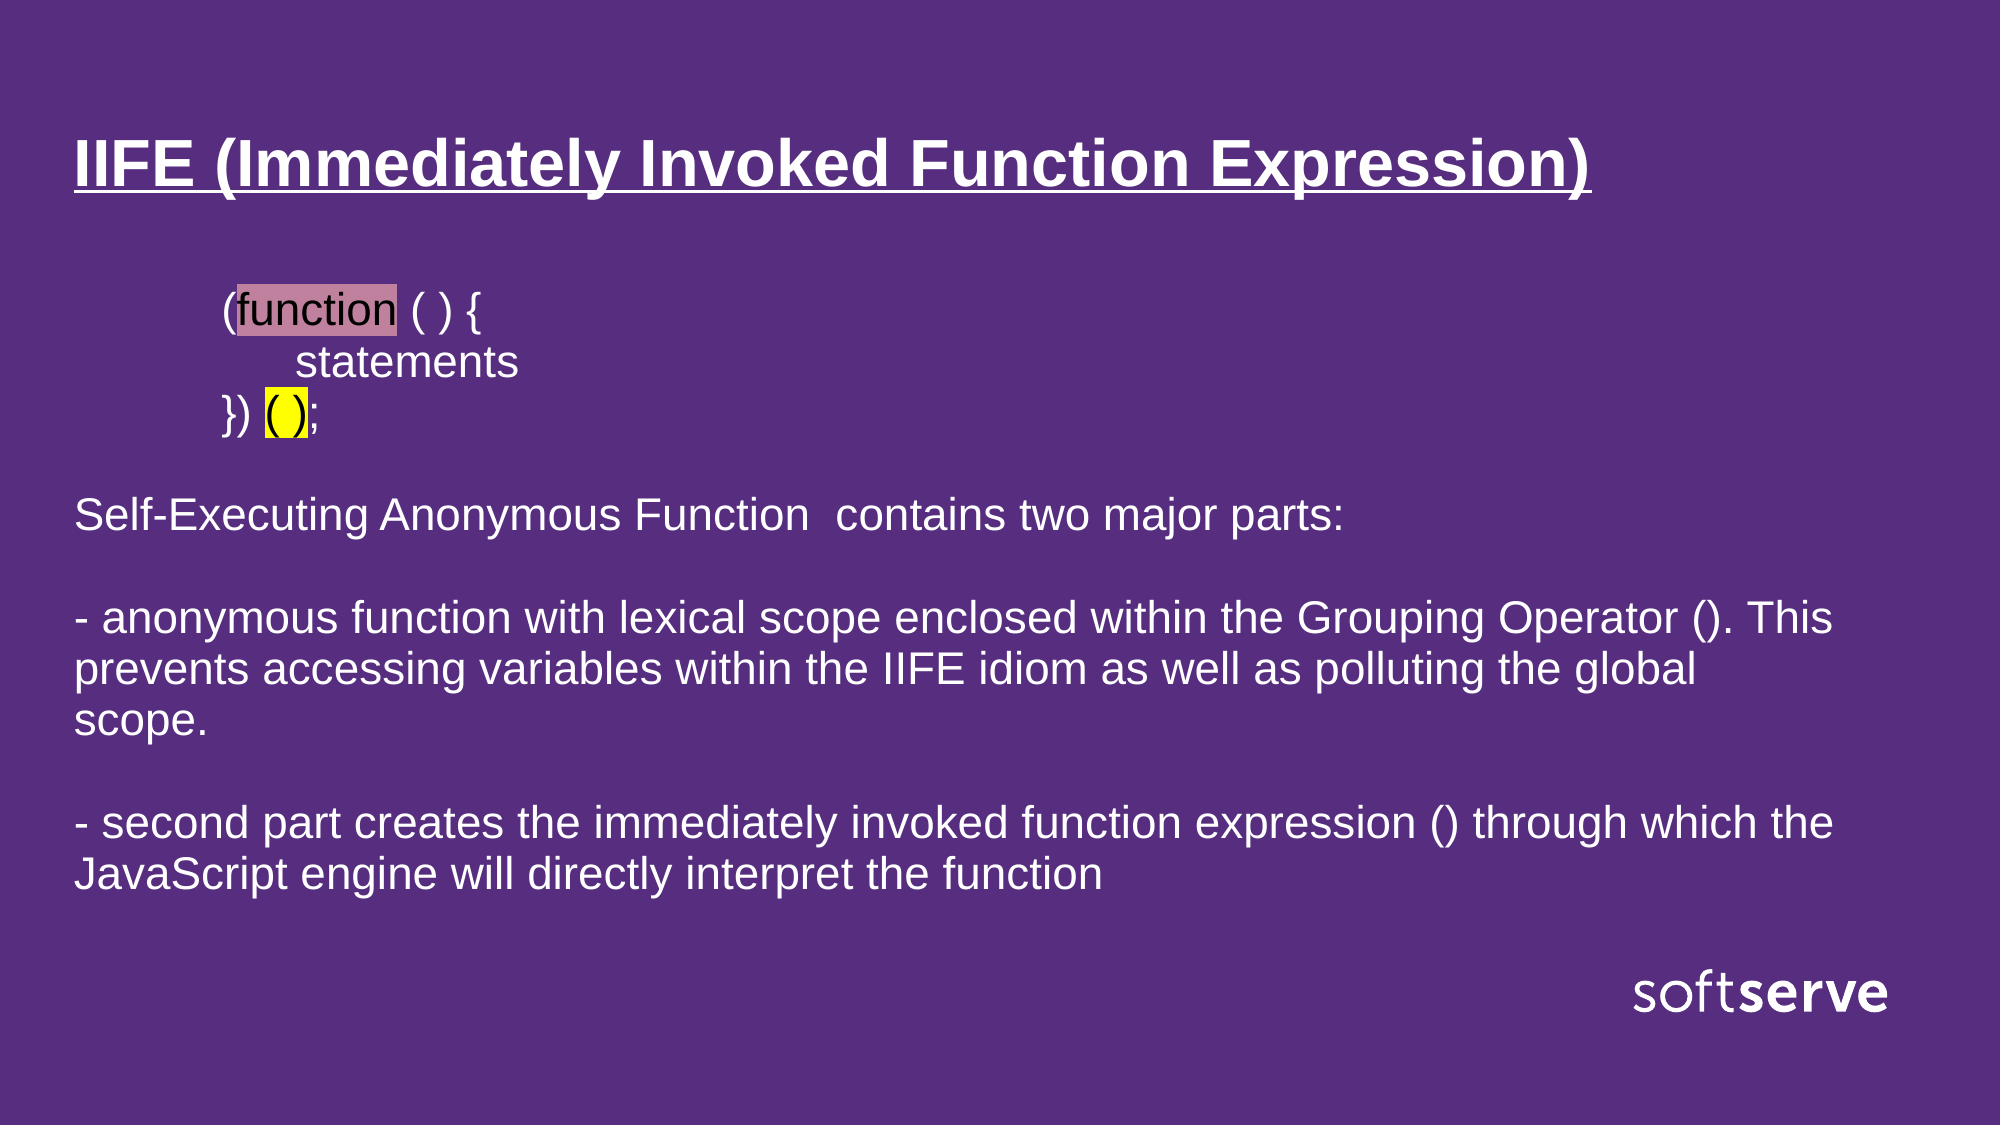

IIFE (Immediately Invoked Function Expression)
		(function ( ) {
 			statements
		}) ( );
Self-Executing Anonymous Function contains two major parts:
- anonymous function with lexical scope enclosed within the Grouping Operator (). This prevents accessing variables within the IIFE idiom as well as polluting the global scope.
- second part creates the immediately invoked function expression () through which the JavaScript engine will directly interpret the function